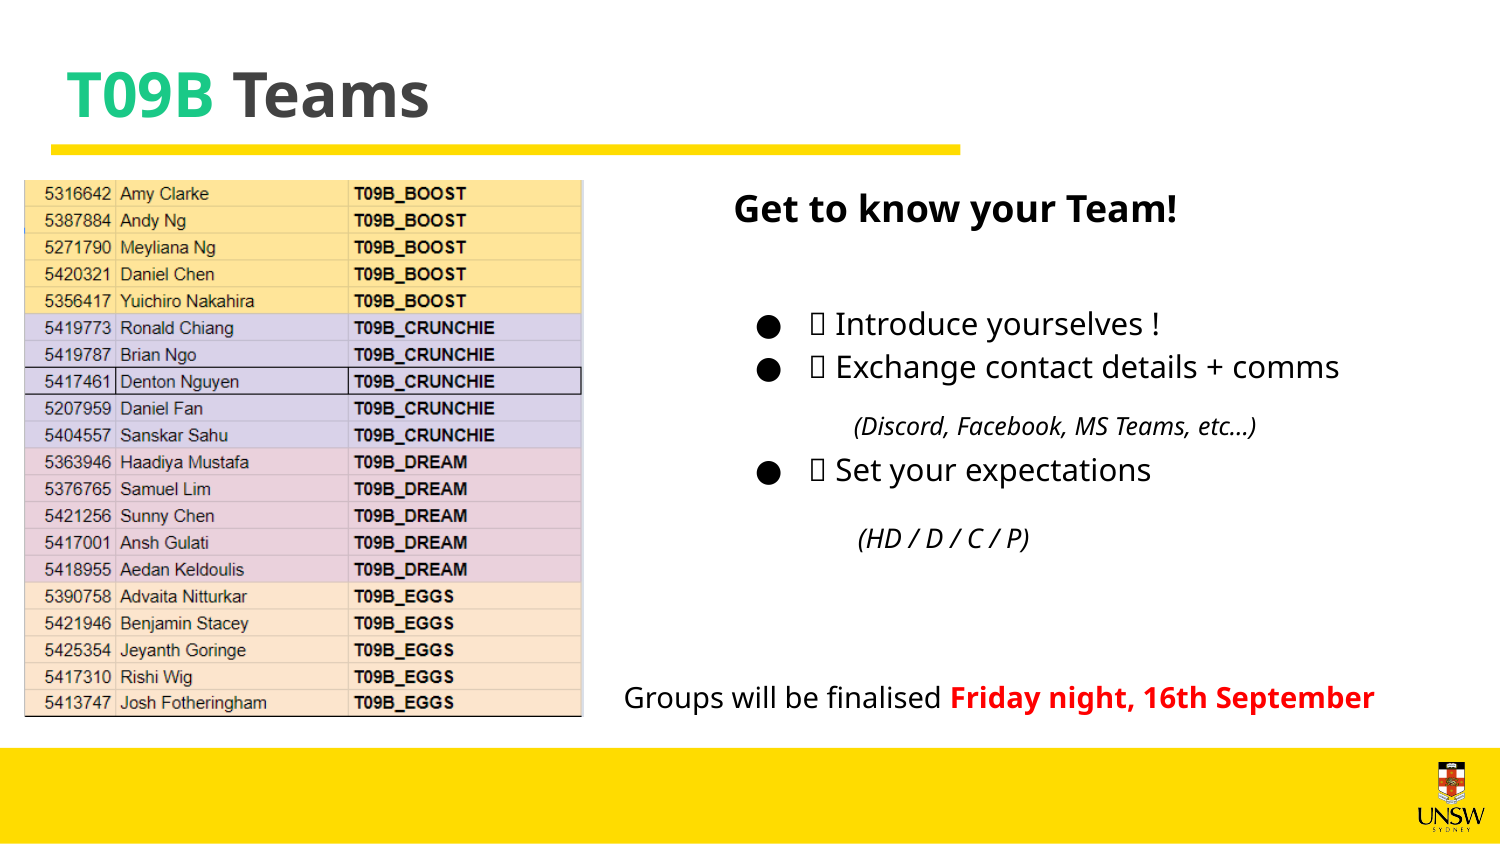

👨‍👩‍👧‍👦T09B Teams
Get to know your Team!
👋 Introduce yourselves !
📲 Exchange contact details + comms
 (Discord, Facebook, MS Teams, etc…)
💯 Set your expectations
 (HD / D / C / P)
Groups will be finalised Friday night, 16th September